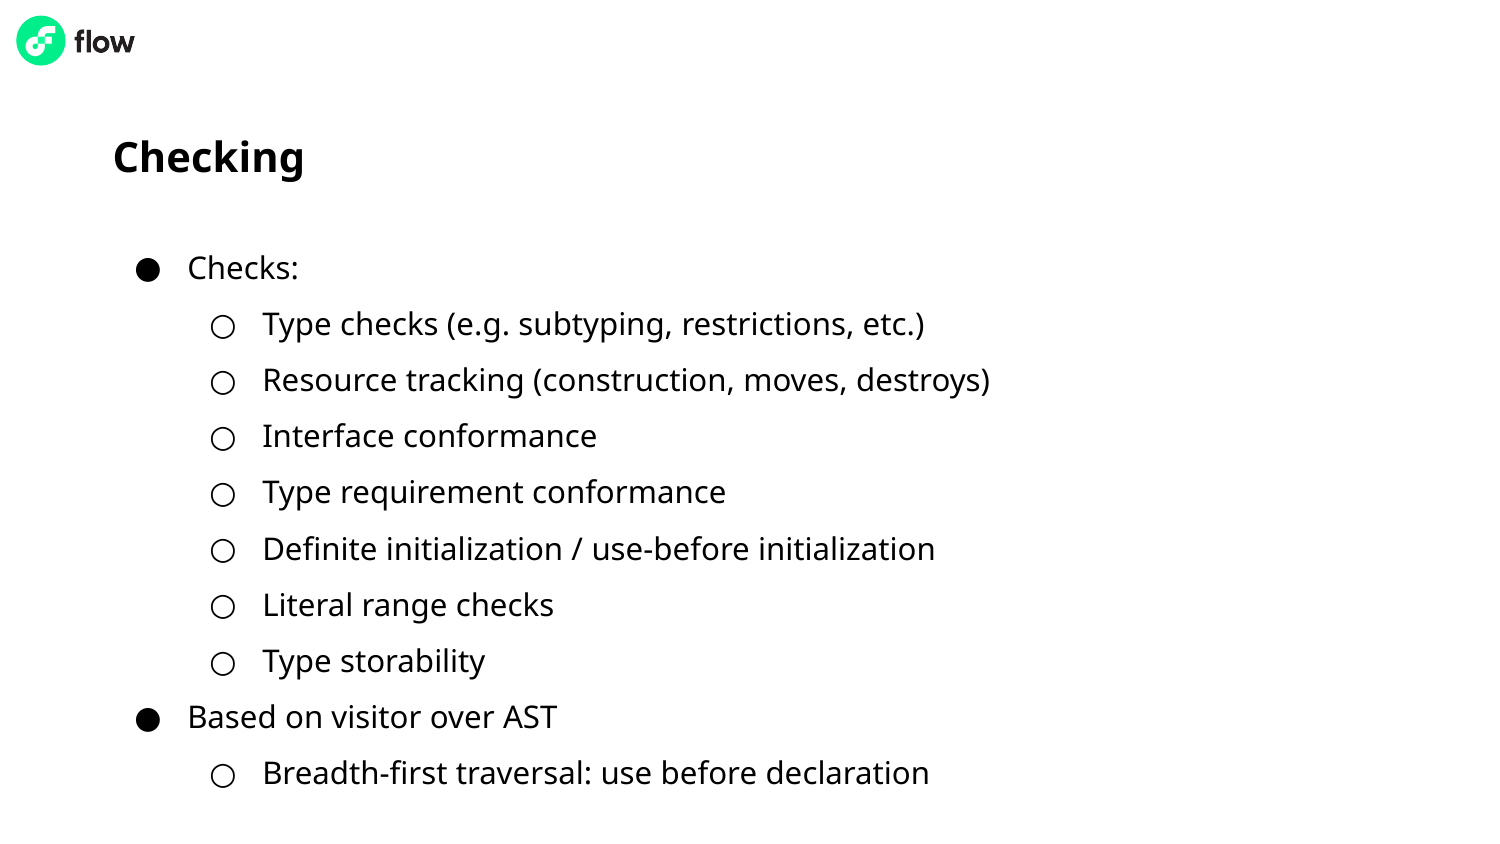

Checking
Checks:
Type checks (e.g. subtyping, restrictions, etc.)
Resource tracking (construction, moves, destroys)
Interface conformance
Type requirement conformance
Definite initialization / use-before initialization
Literal range checks
Type storability
Based on visitor over AST
Breadth-first traversal: use before declaration